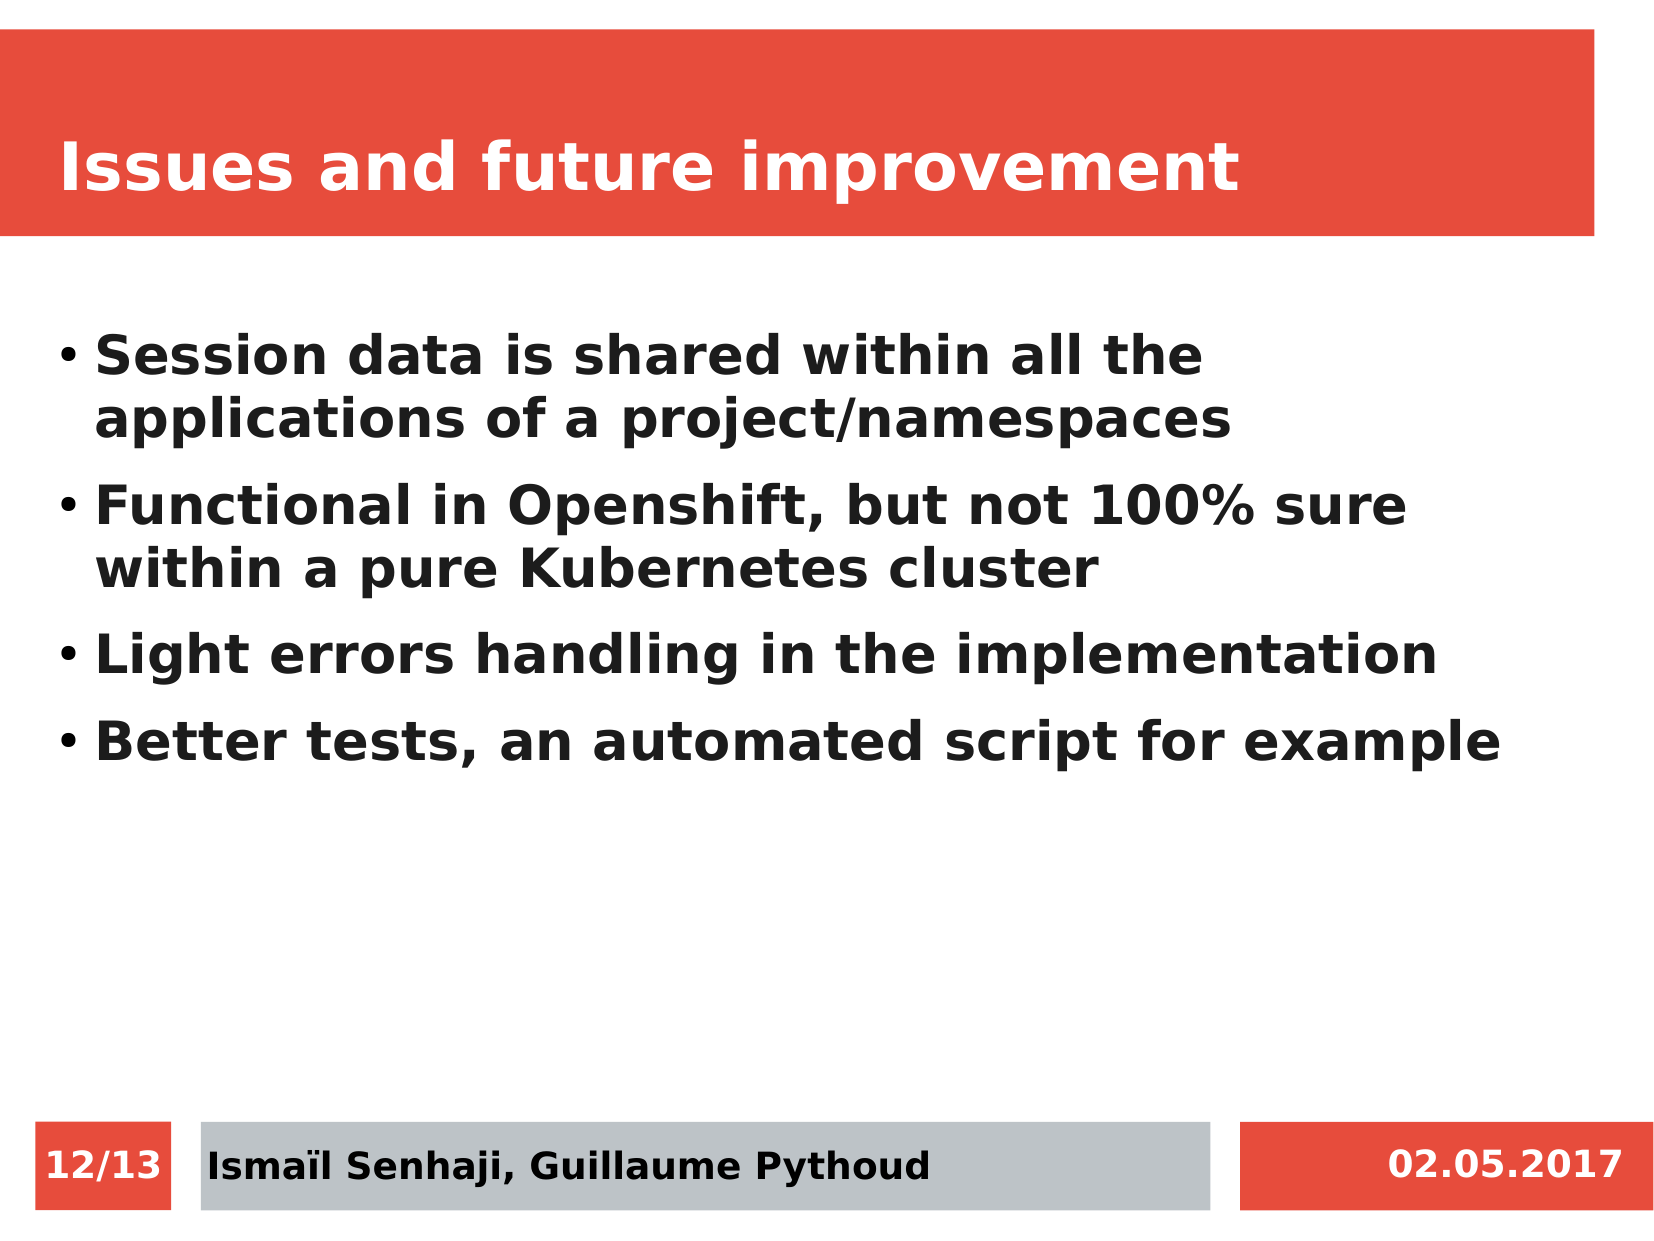

# Issues and future improvement
Session data is shared within all the applications of a project/namespaces
Functional in Openshift, but not 100% sure within a pure Kubernetes cluster
Light errors handling in the implementation
Better tests, an automated script for example
12
Ismaïl Senhaji, Guillaume Pythoud
02.05.2017